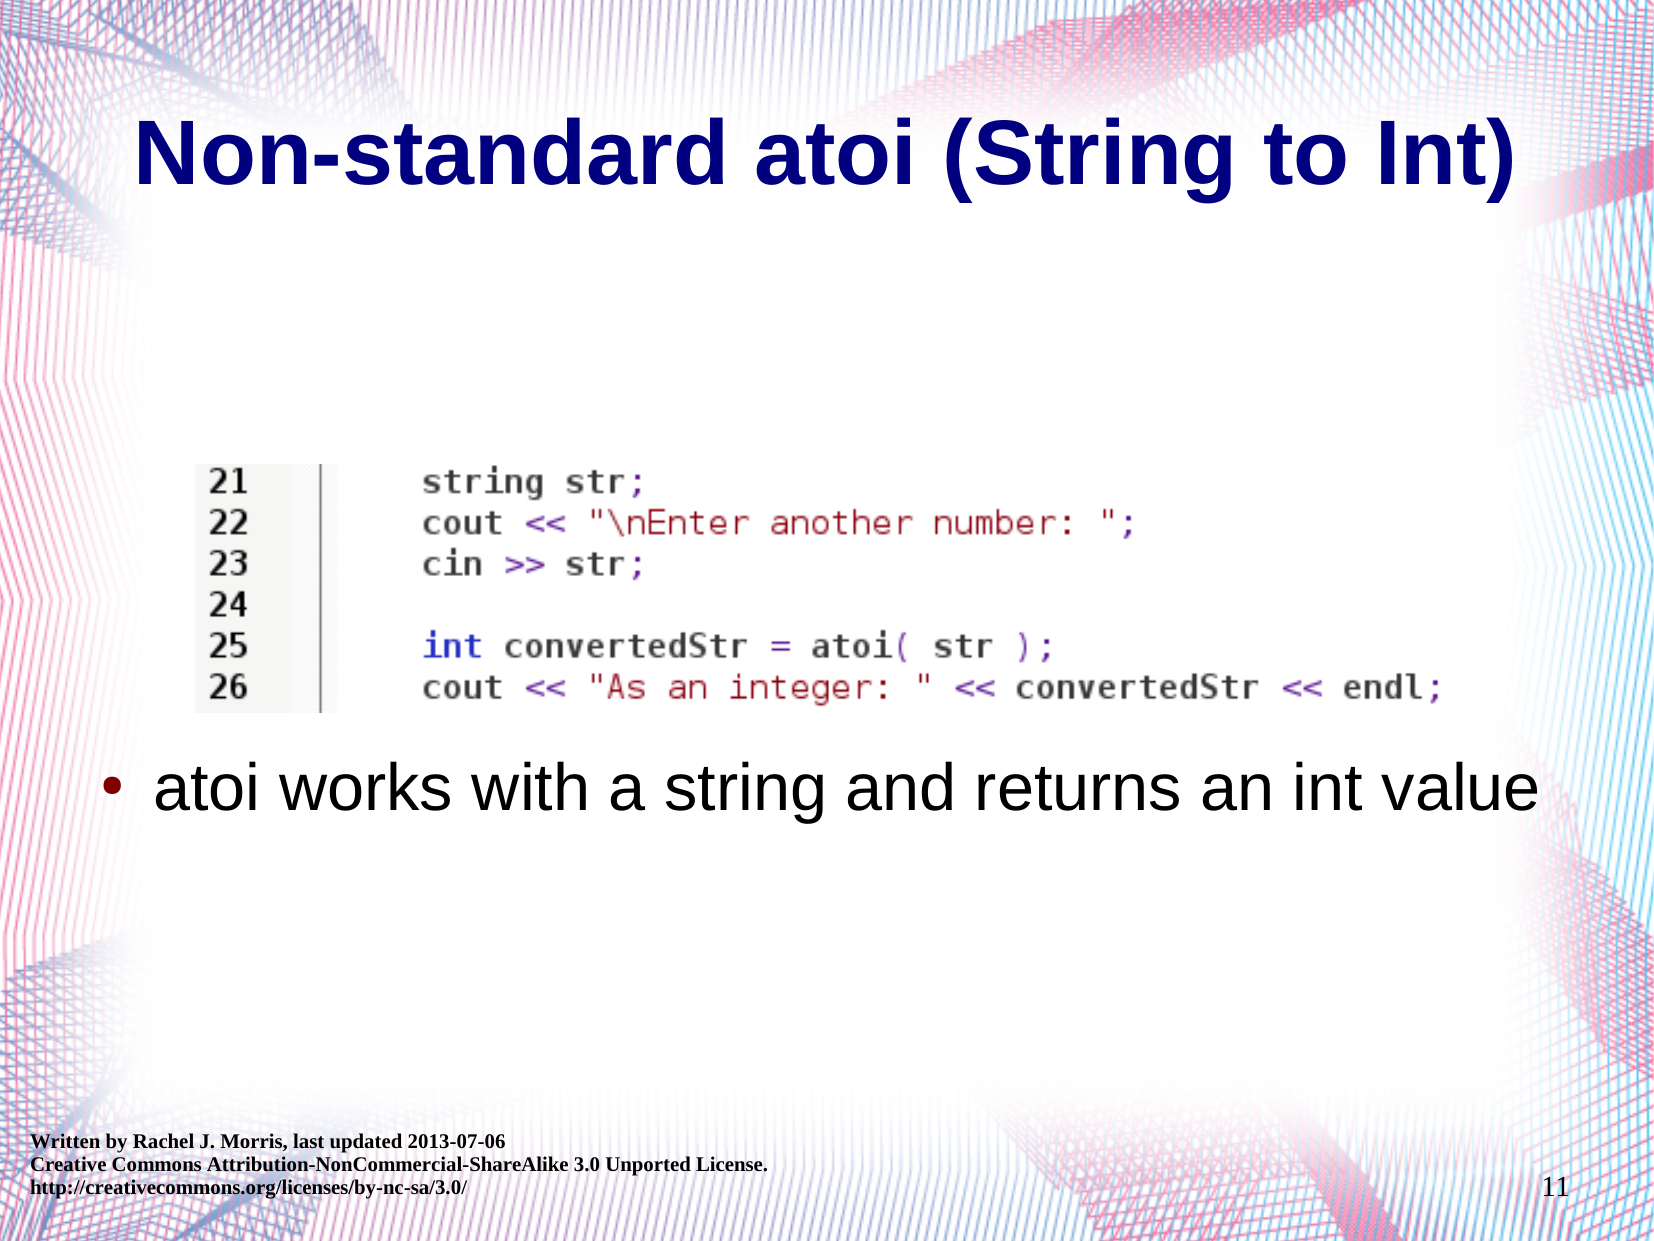

# Non-standard atoi (String to Int)
atoi works with a string and returns an int value
11